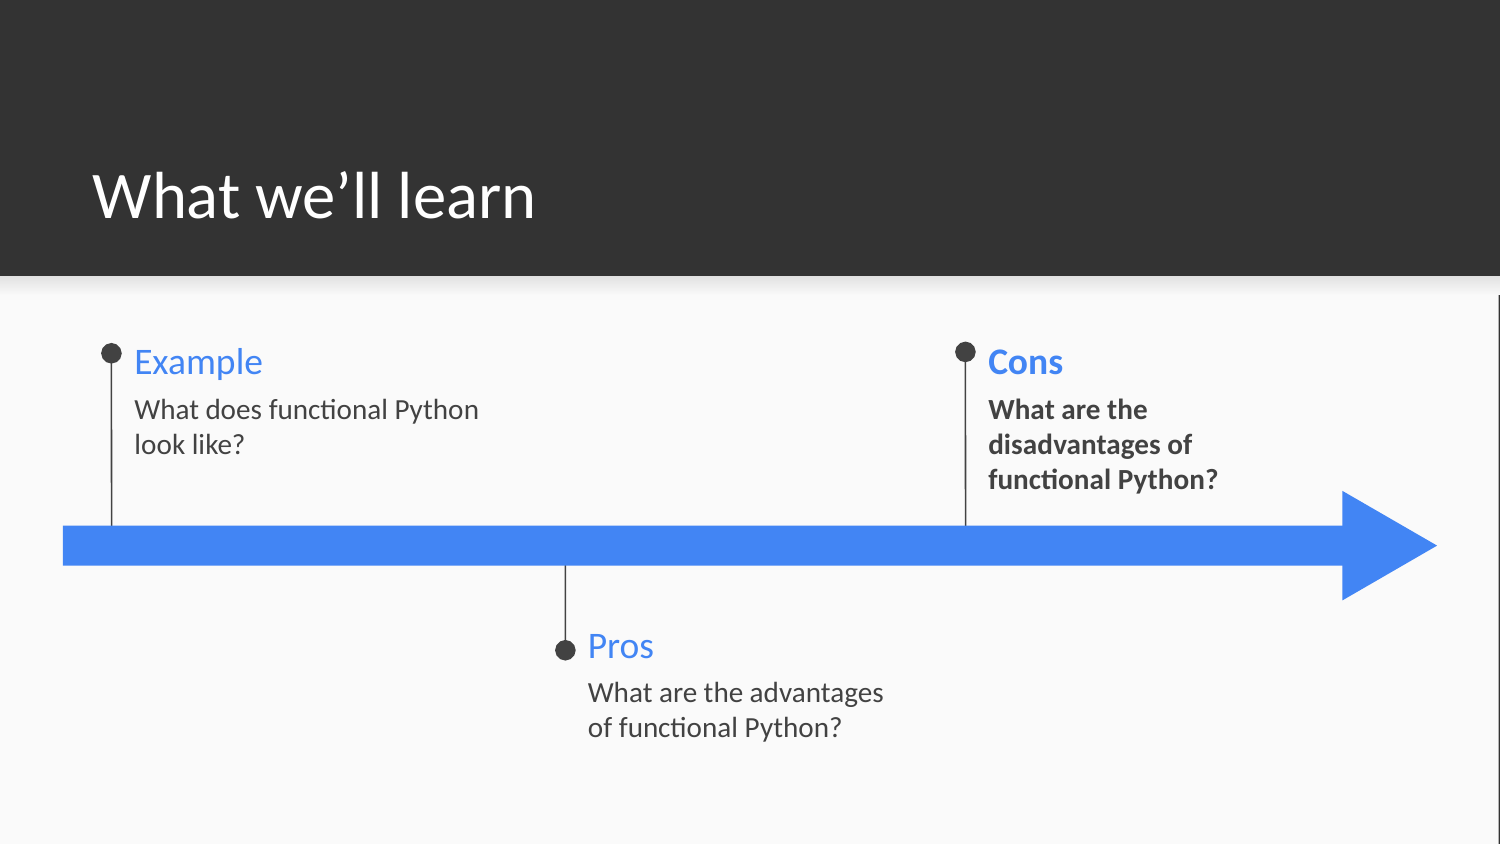

What we’ll learn
# Example
Cons
What does functional Python look like?
What are the disadvantages of functional Python?
Pros
What are the advantages of functional Python?